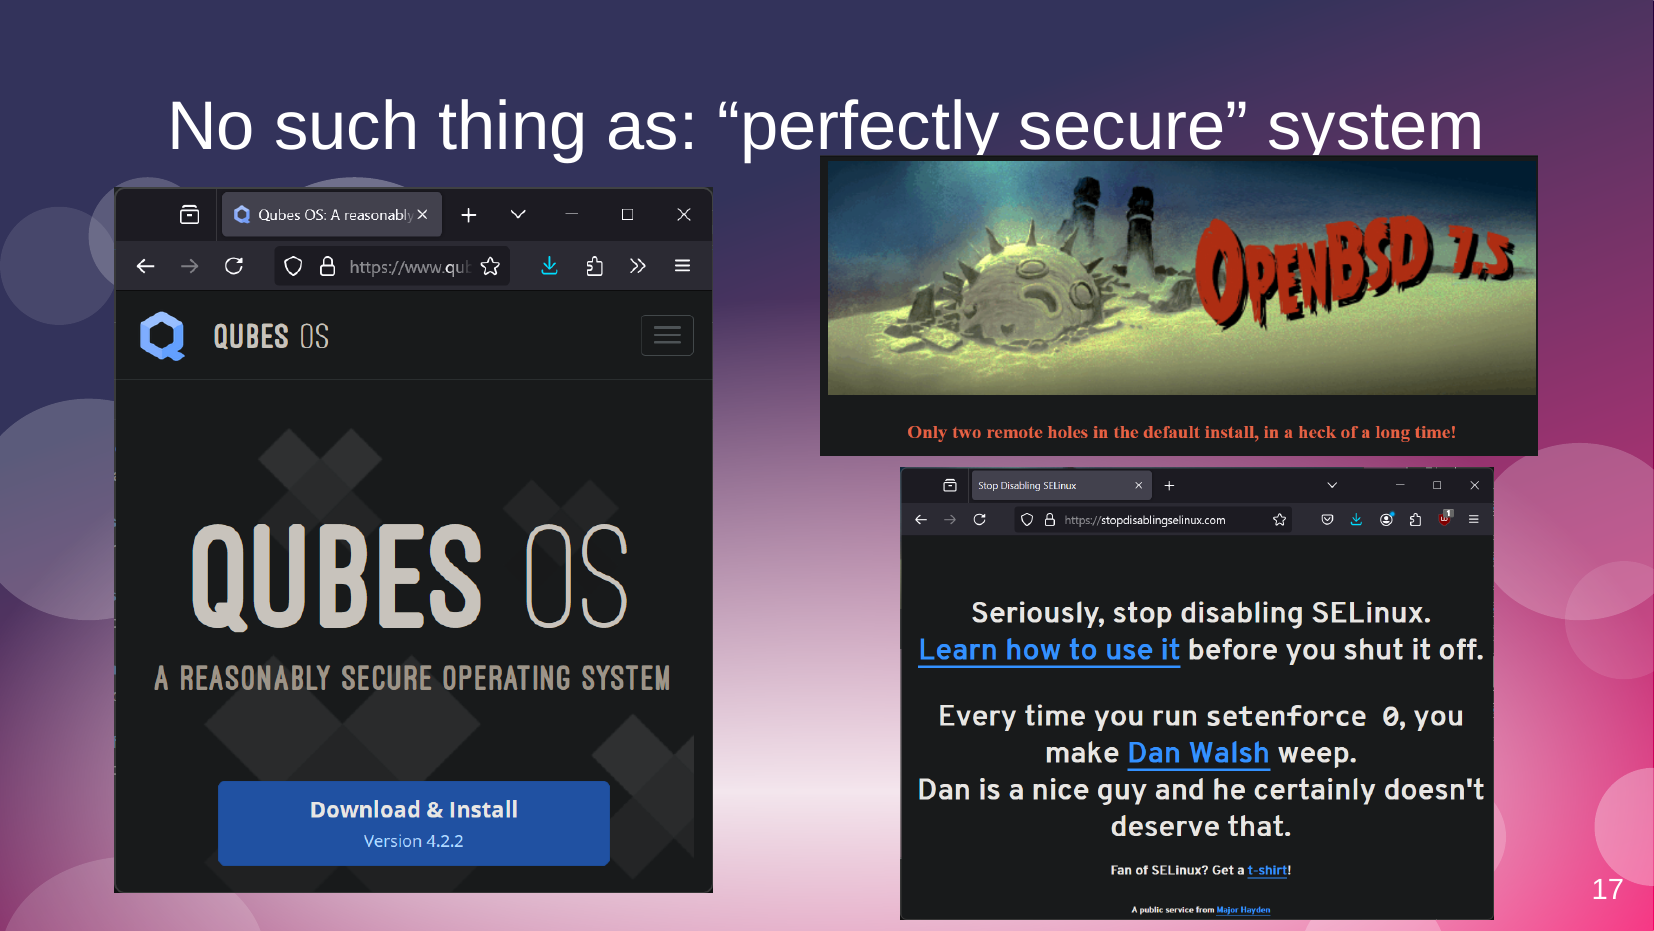

# No such thing as: “perfectly secure” system